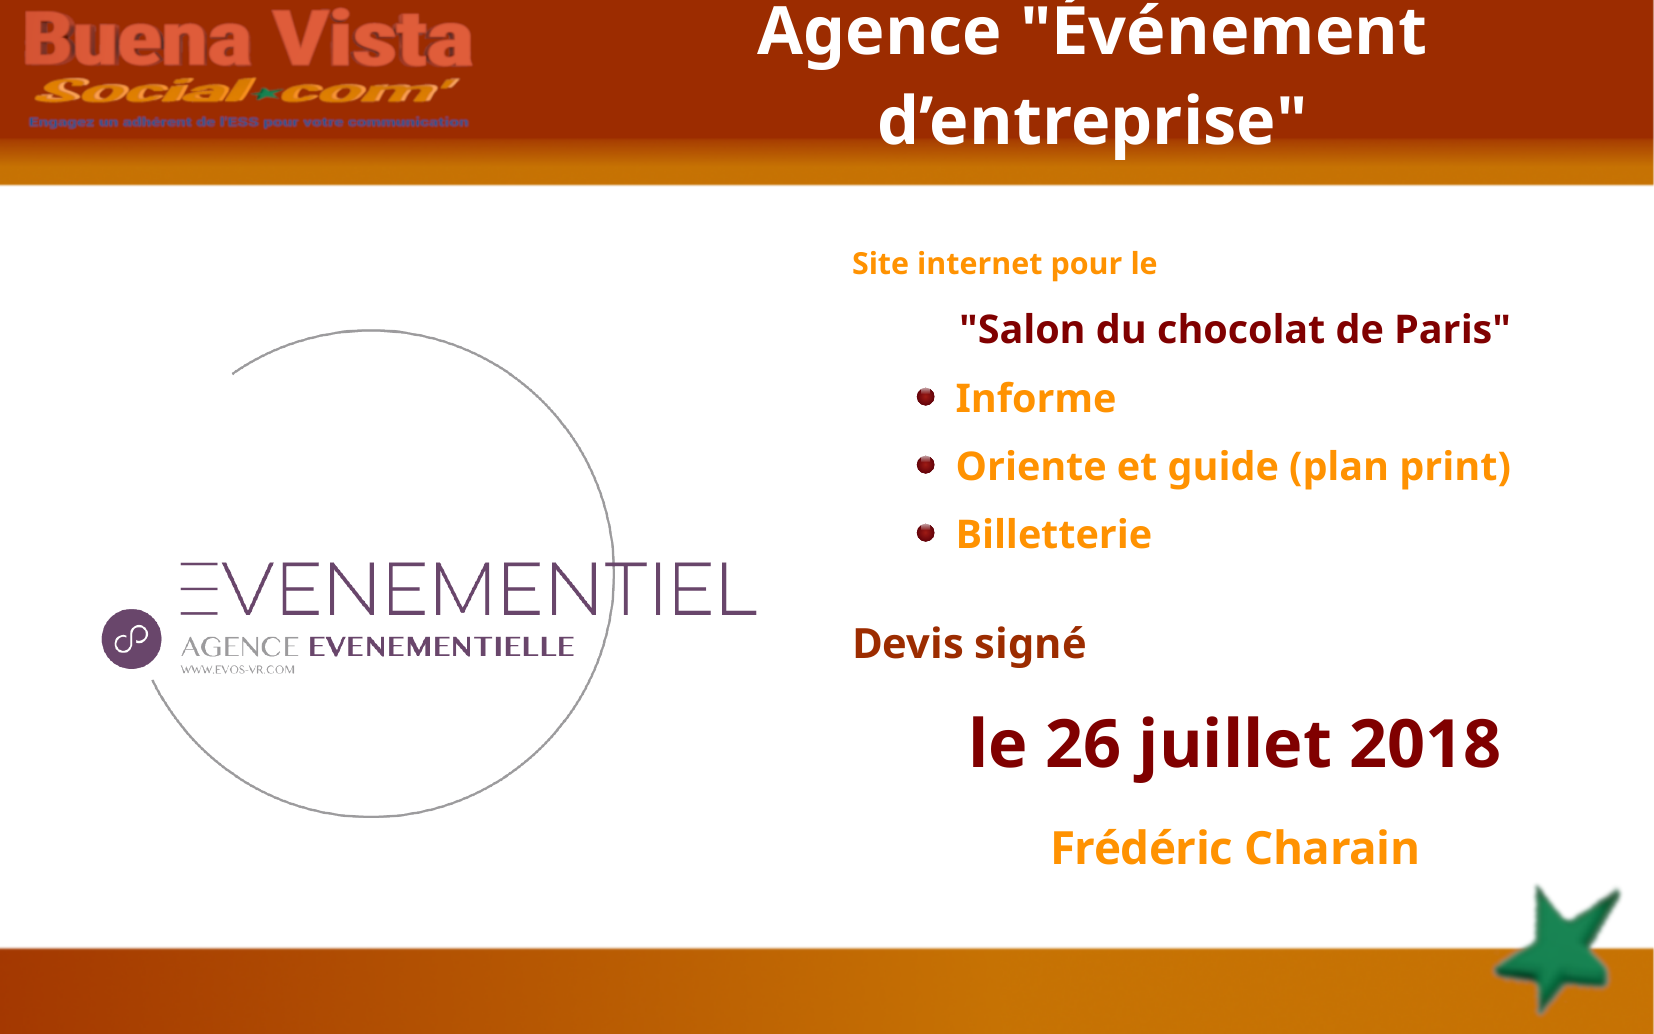

# Agence "Événement d’entreprise"
Site internet pour le
"Salon du chocolat de Paris"
Informe
Oriente et guide (plan print)
Billetterie
Devis signé
le 26 juillet 2018
Frédéric Charain